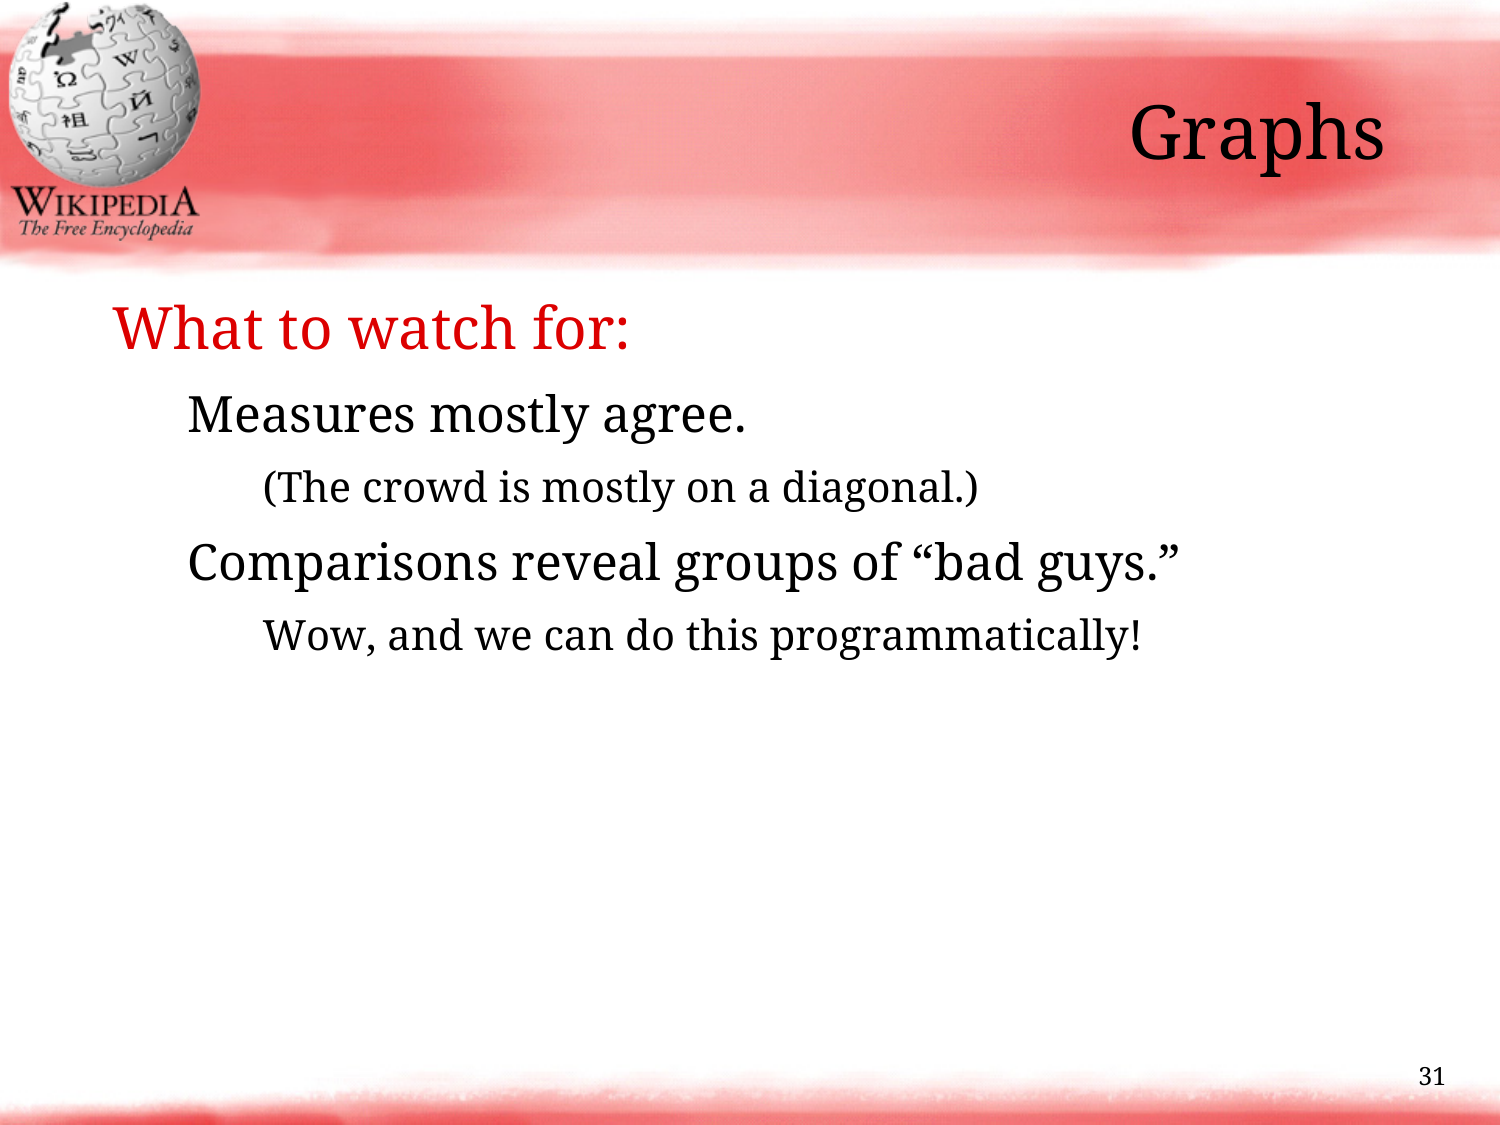

# Graphs
What to watch for:
Measures mostly agree.
(The crowd is mostly on a diagonal.)
Comparisons reveal groups of “bad guys.”
Wow, and we can do this programmatically!
31